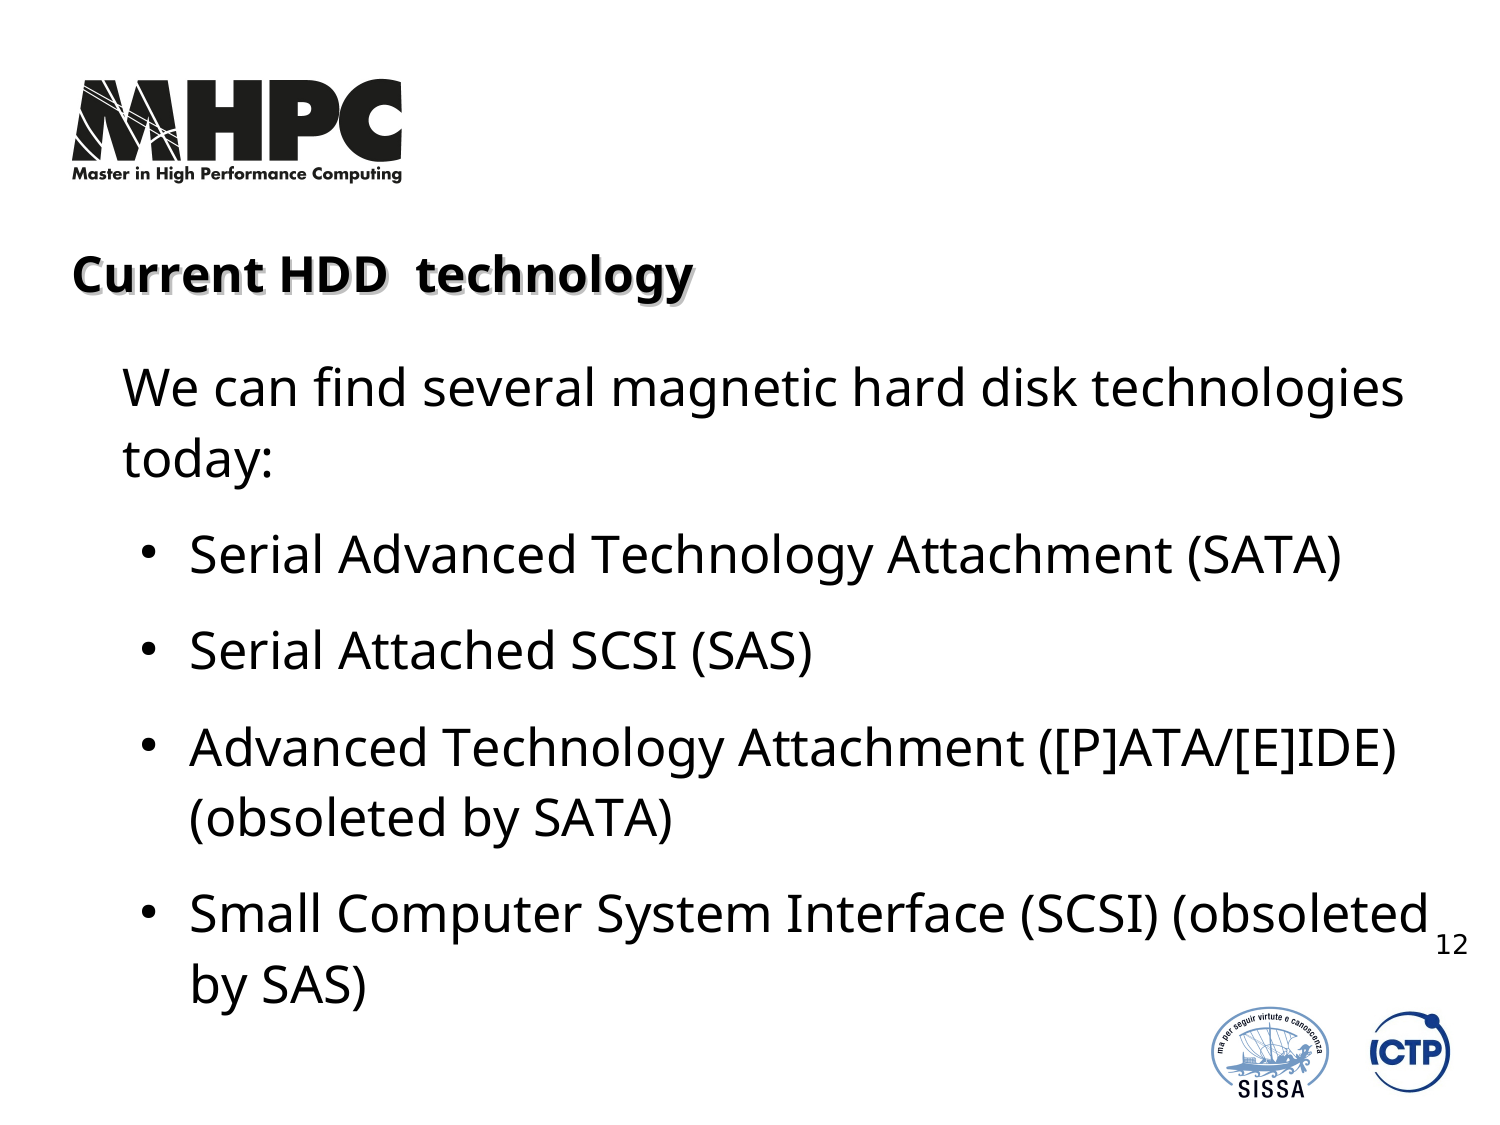

# Current HDD technology
We can find several magnetic hard disk technologies today:
Serial Advanced Technology Attachment (SATA)
Serial Attached SCSI (SAS)
Advanced Technology Attachment ([P]ATA/[E]IDE) (obsoleted by SATA)
Small Computer System Interface (SCSI) (obsoleted by SAS)
12